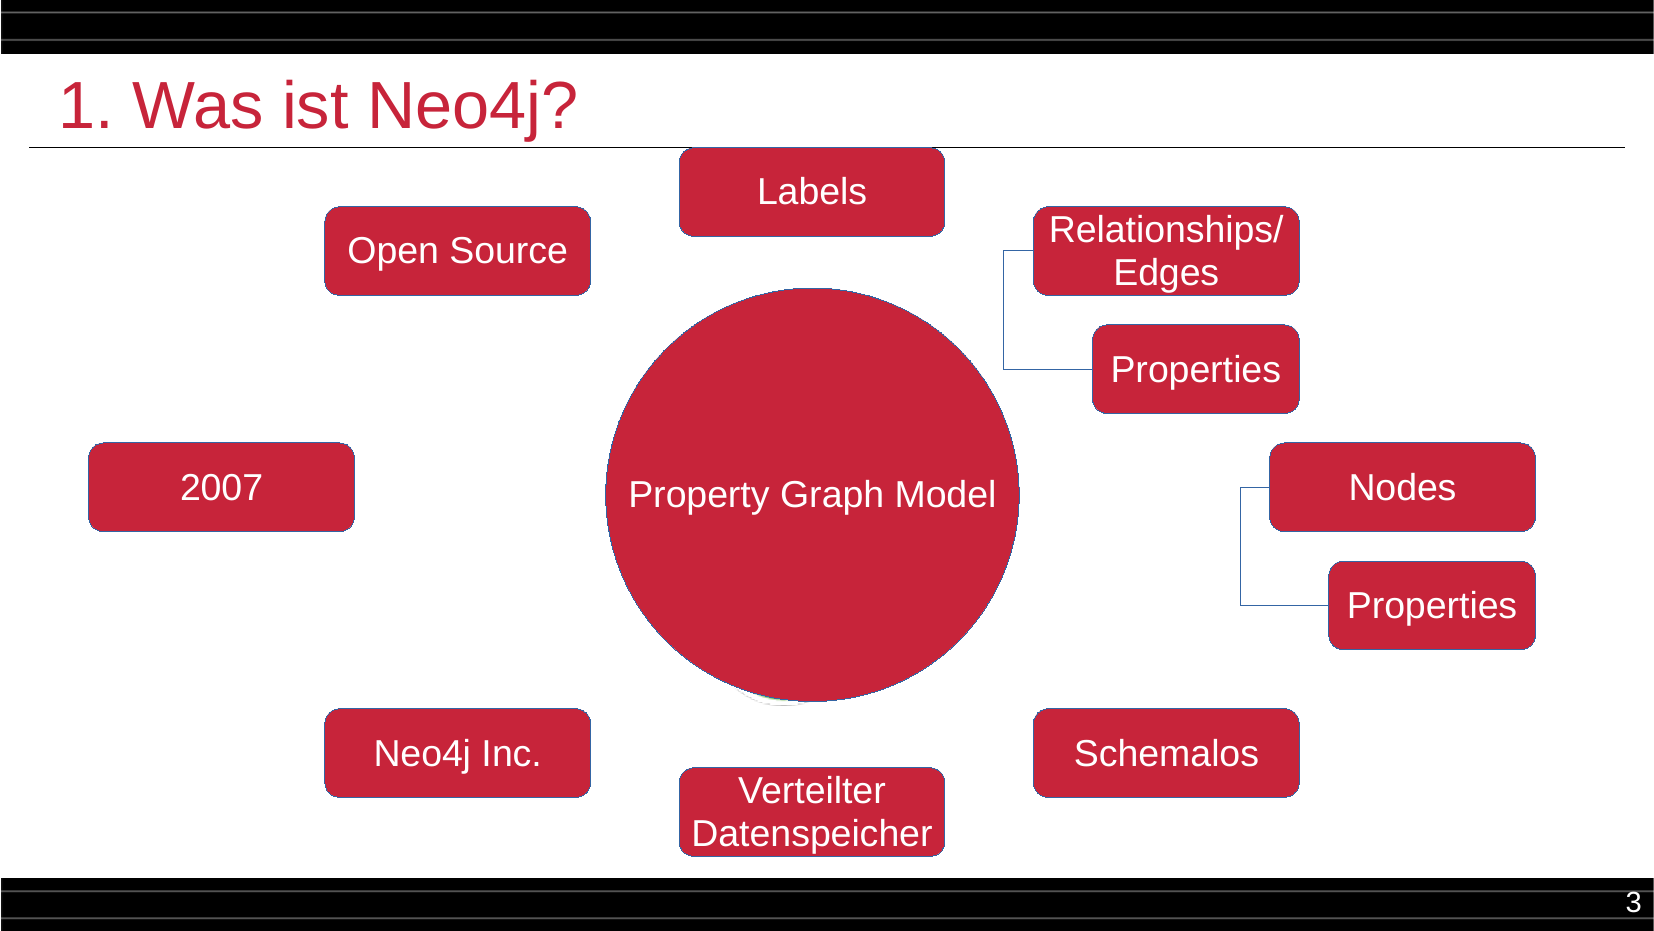

# 1. Was ist Neo4j?
Labels
Open Source
Relationships/
Edges
Property Graph Model
Properties
2007
Nodes
Properties
Neo4j Inc.
Schemalos
Verteilter
Datenspeicher